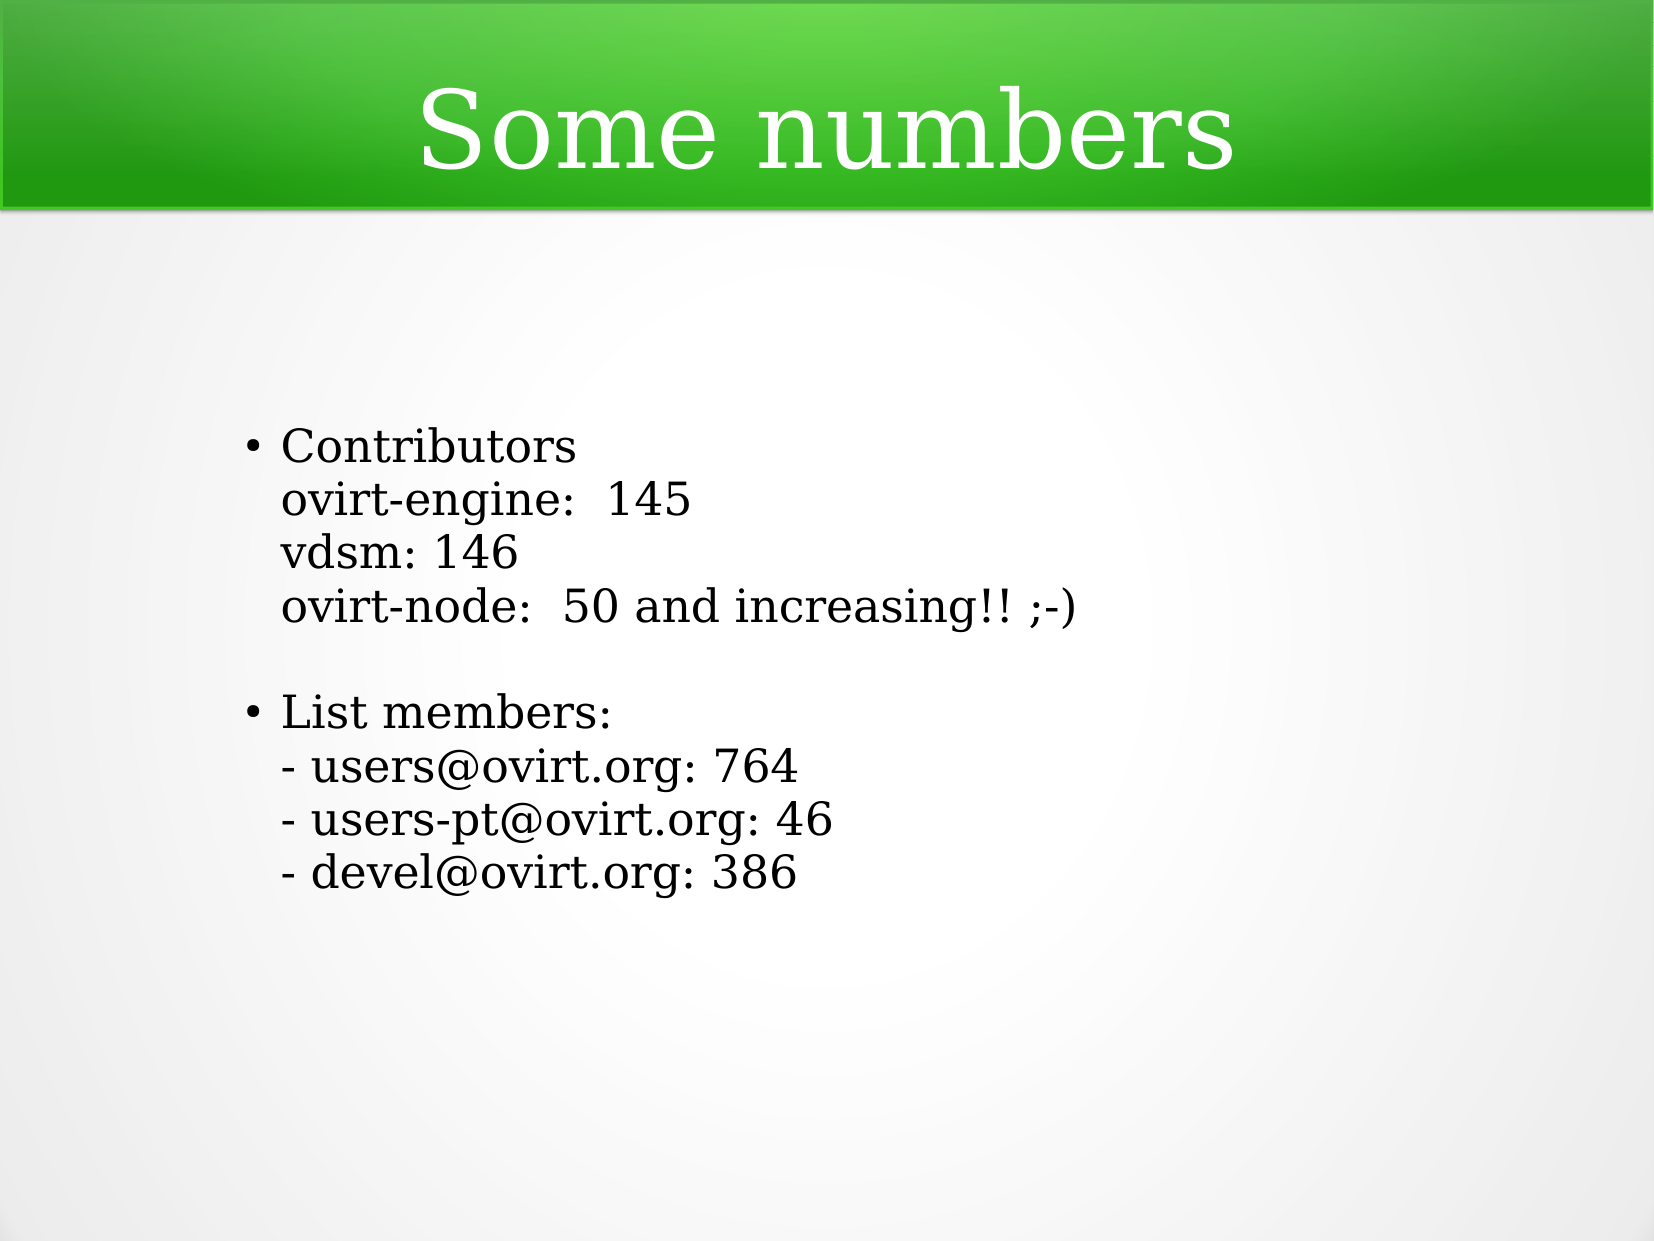

# Some numbers
Contributors
ovirt-engine: 145
vdsm: 146
ovirt-node: 50 and increasing!! ;-)
List members:
- users@ovirt.org: 764
- users-pt@ovirt.org: 46
- devel@ovirt.org: 386